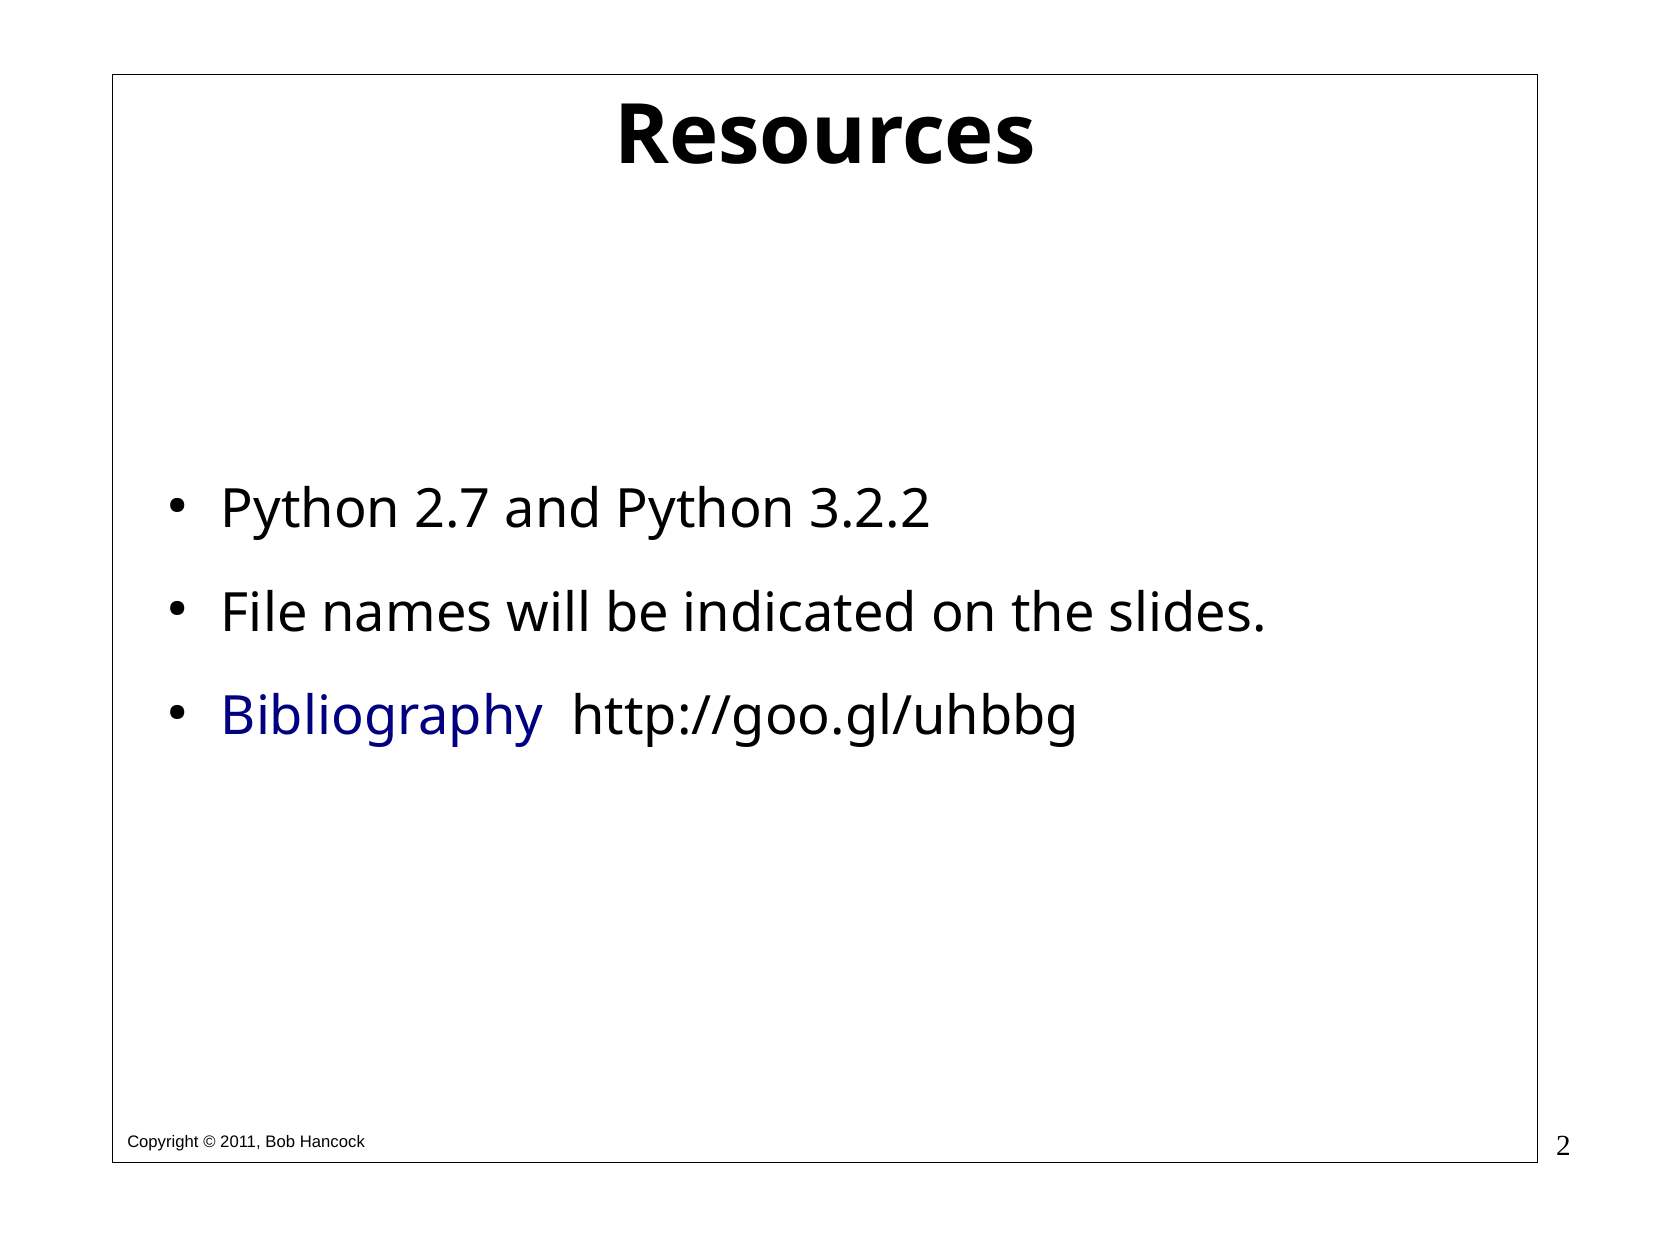

# Resources
Python 2.7 and Python 3.2.2
File names will be indicated on the slides.
Bibliography http://goo.gl/uhbbg
Copyright © 2011, Bob Hancock
2